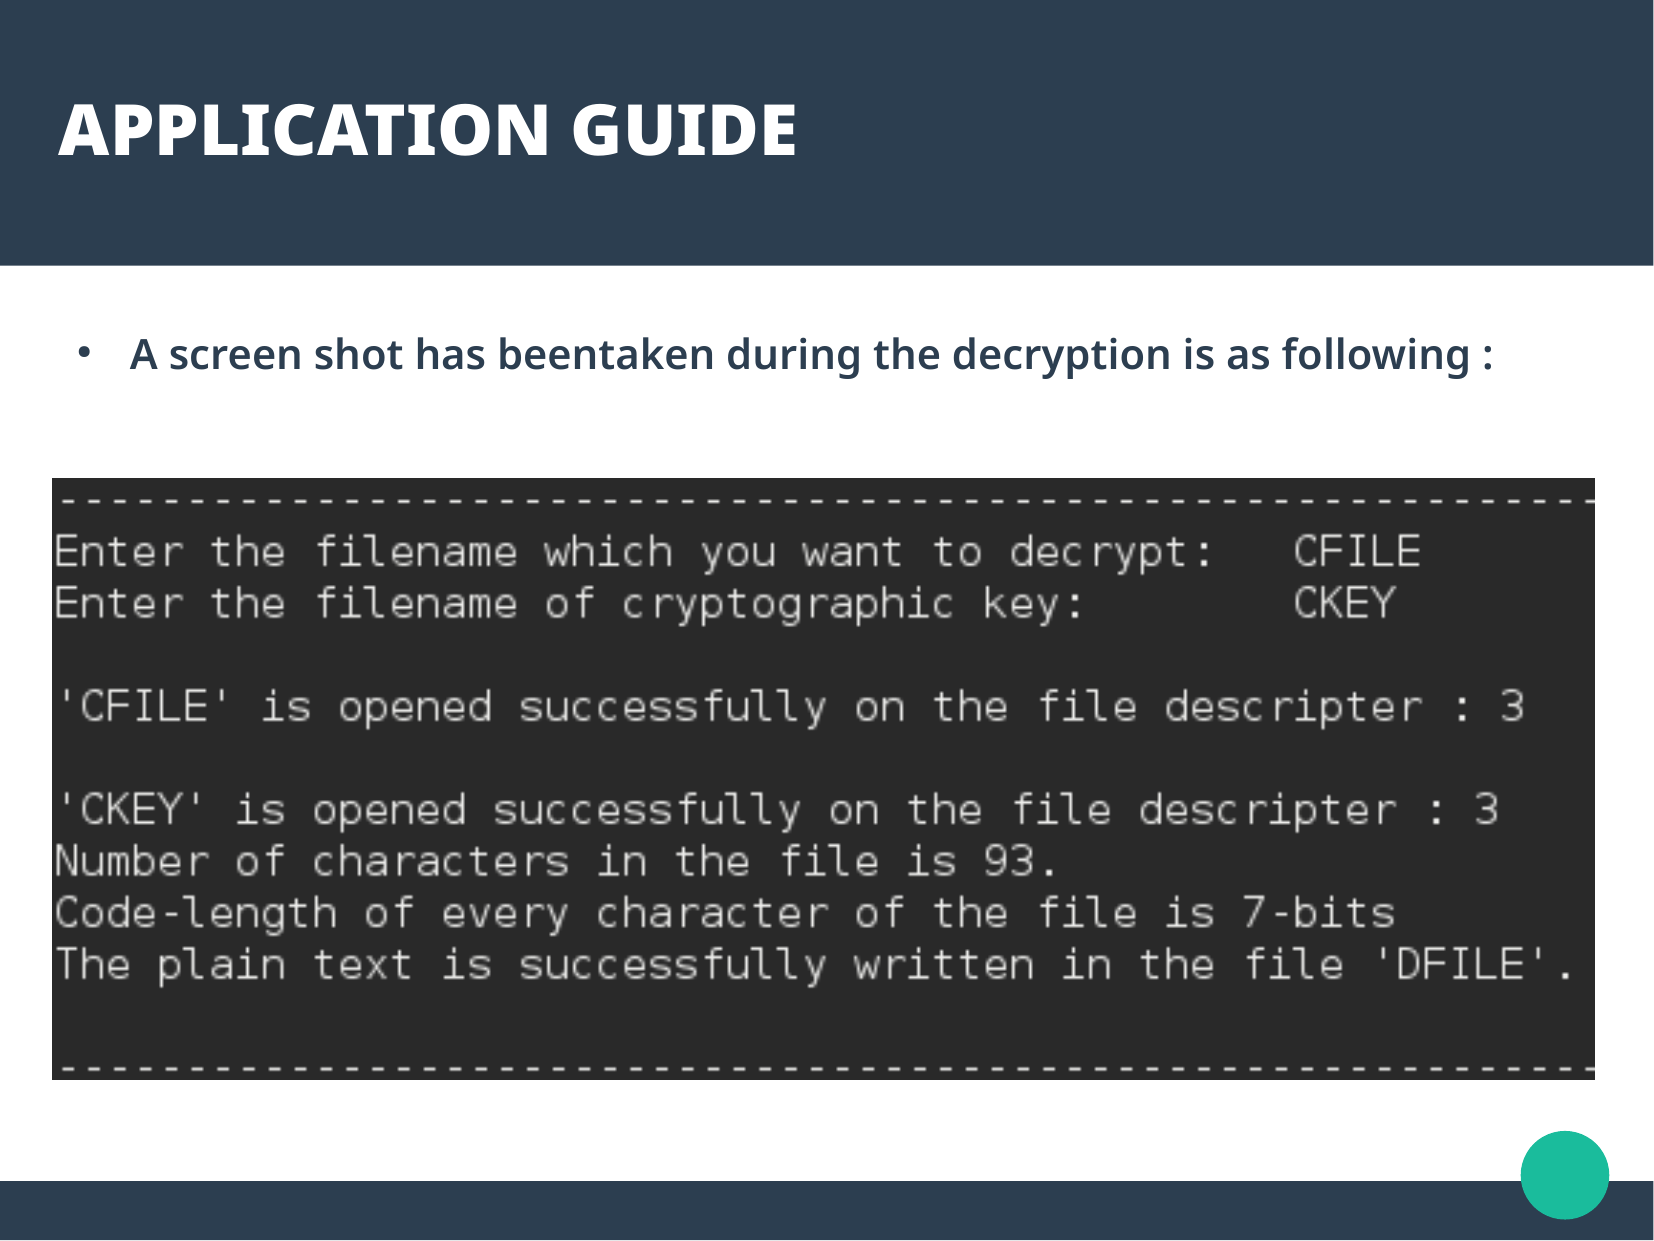

# APPLICATION GUIDE
A screen shot has beentaken during the decryption is as following :